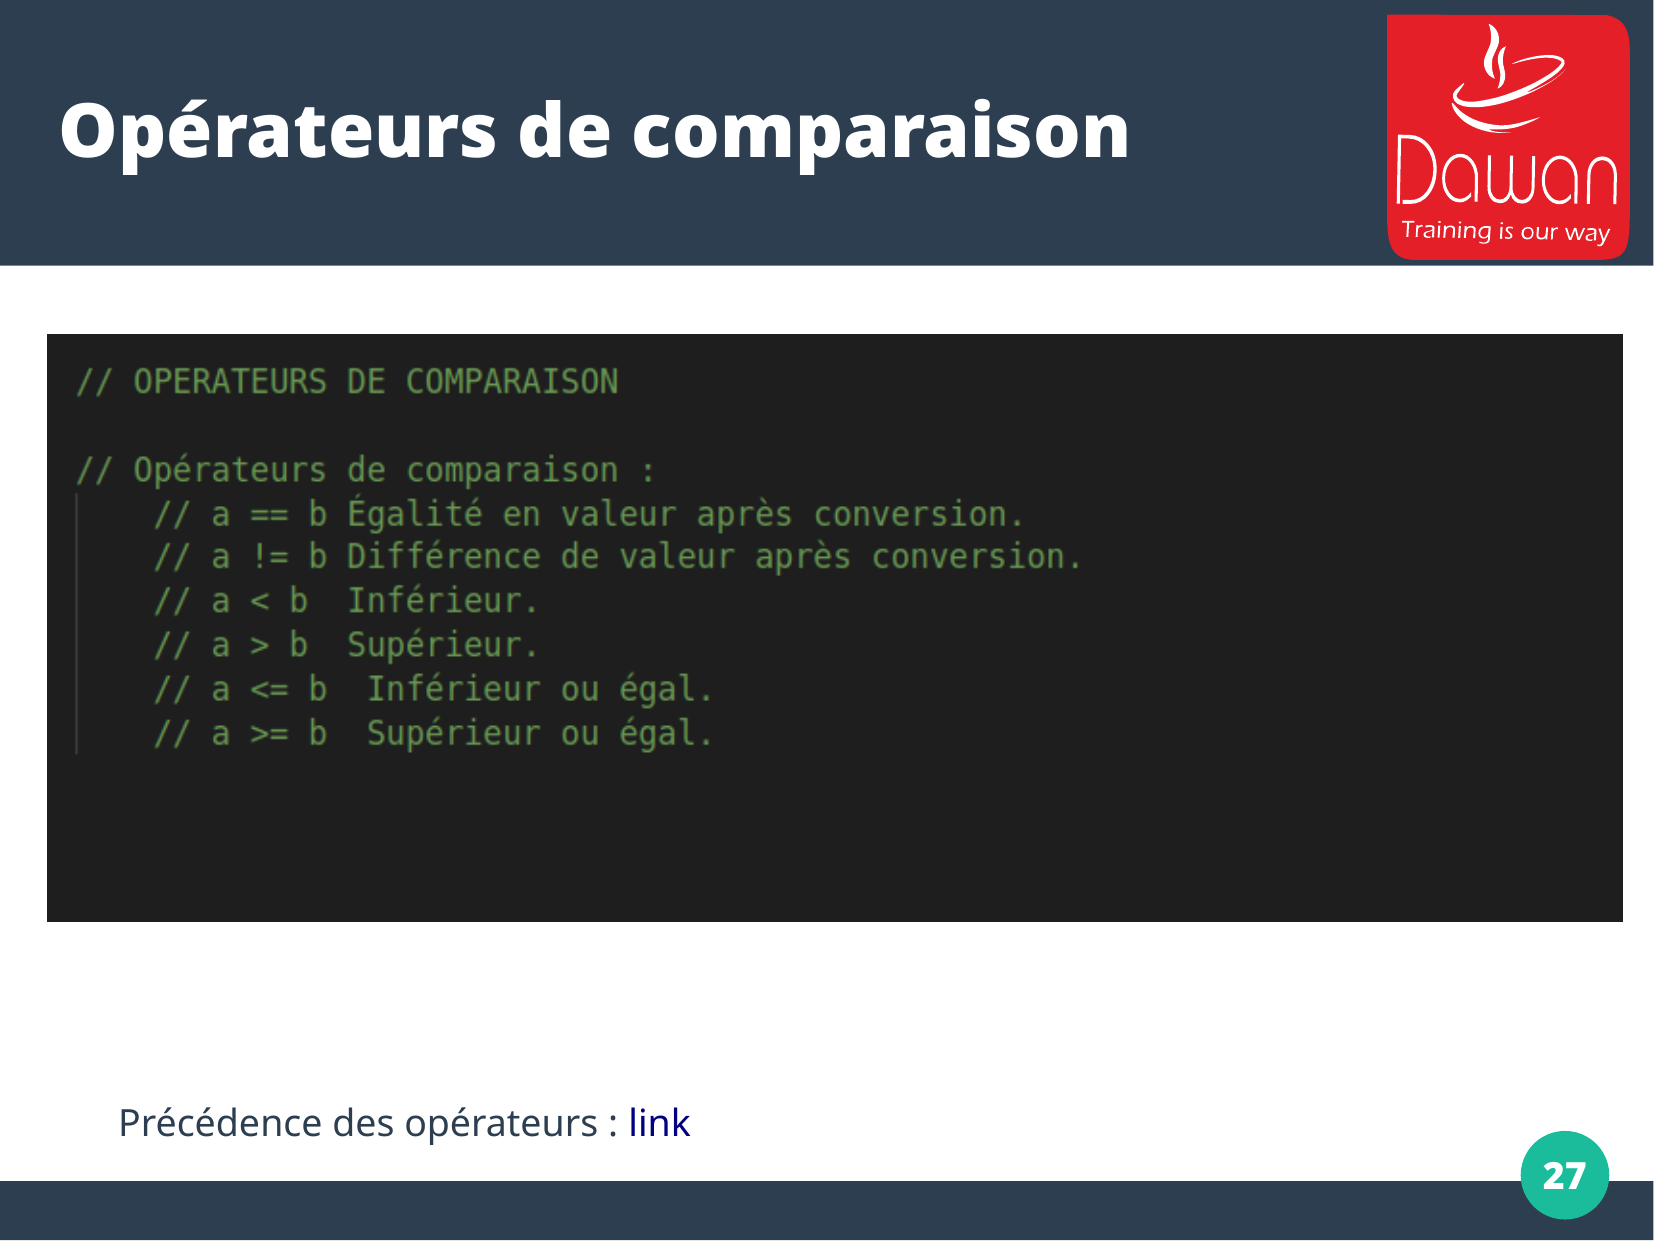

# Opérateurs de comparaison
Précédence des opérateurs : link
27